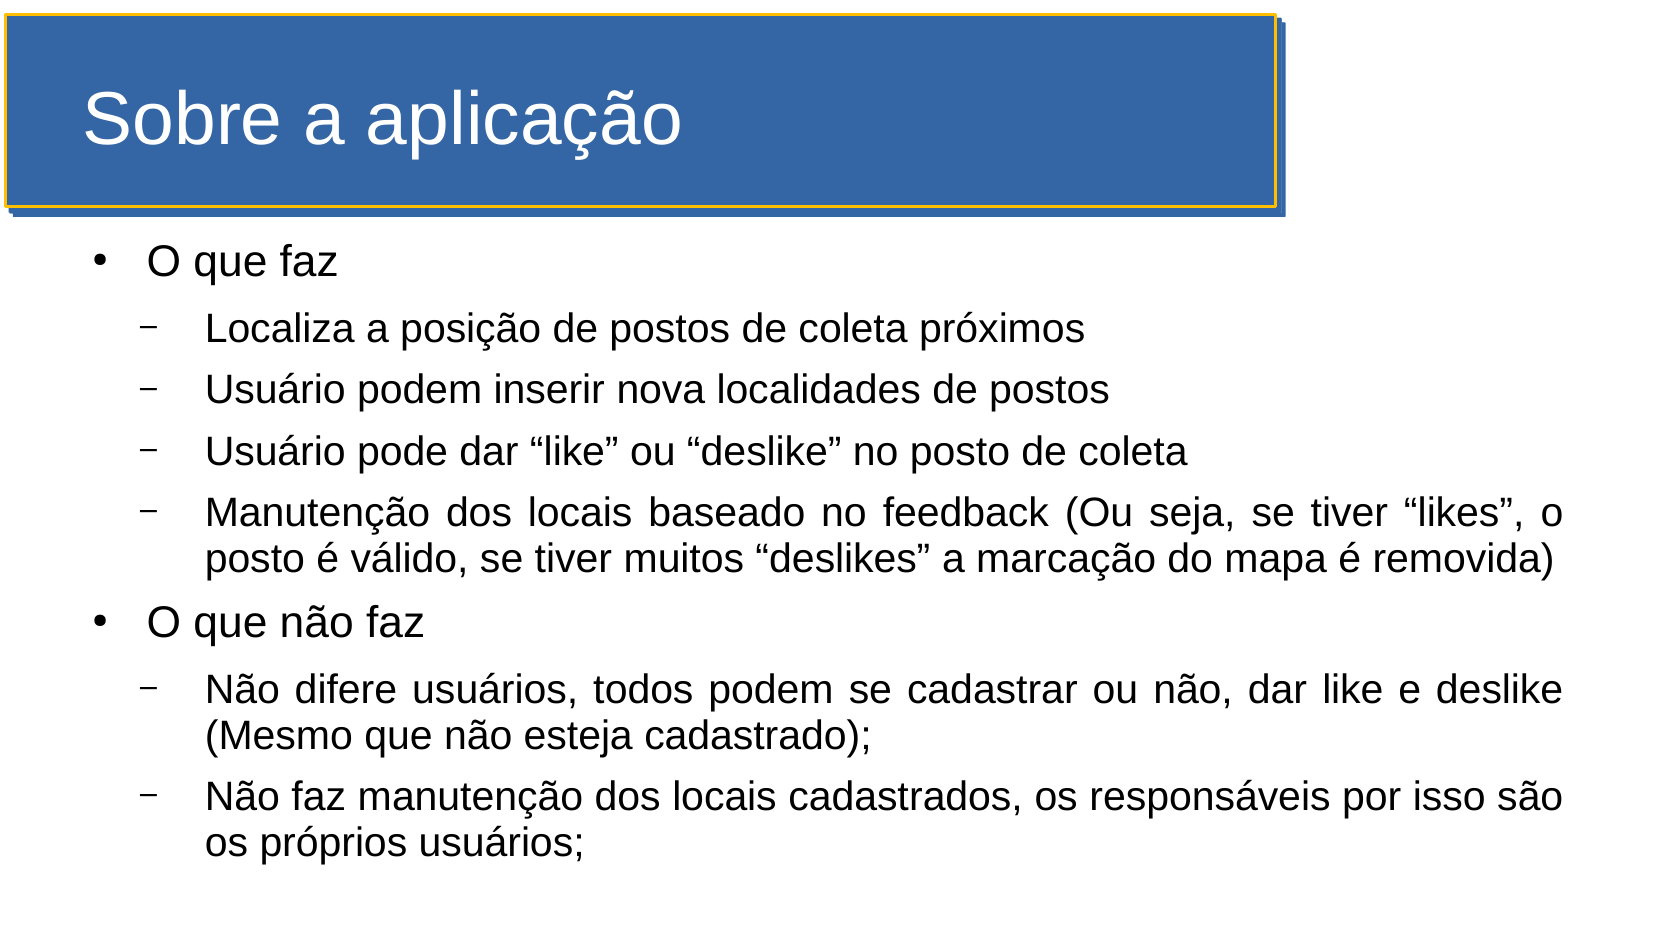

# Sobre a aplicação
O que faz
Localiza a posição de postos de coleta próximos
Usuário podem inserir nova localidades de postos
Usuário pode dar “like” ou “deslike” no posto de coleta
Manutenção dos locais baseado no feedback (Ou seja, se tiver “likes”, o posto é válido, se tiver muitos “deslikes” a marcação do mapa é removida)
O que não faz
Não difere usuários, todos podem se cadastrar ou não, dar like e deslike (Mesmo que não esteja cadastrado);
Não faz manutenção dos locais cadastrados, os responsáveis por isso são os próprios usuários;